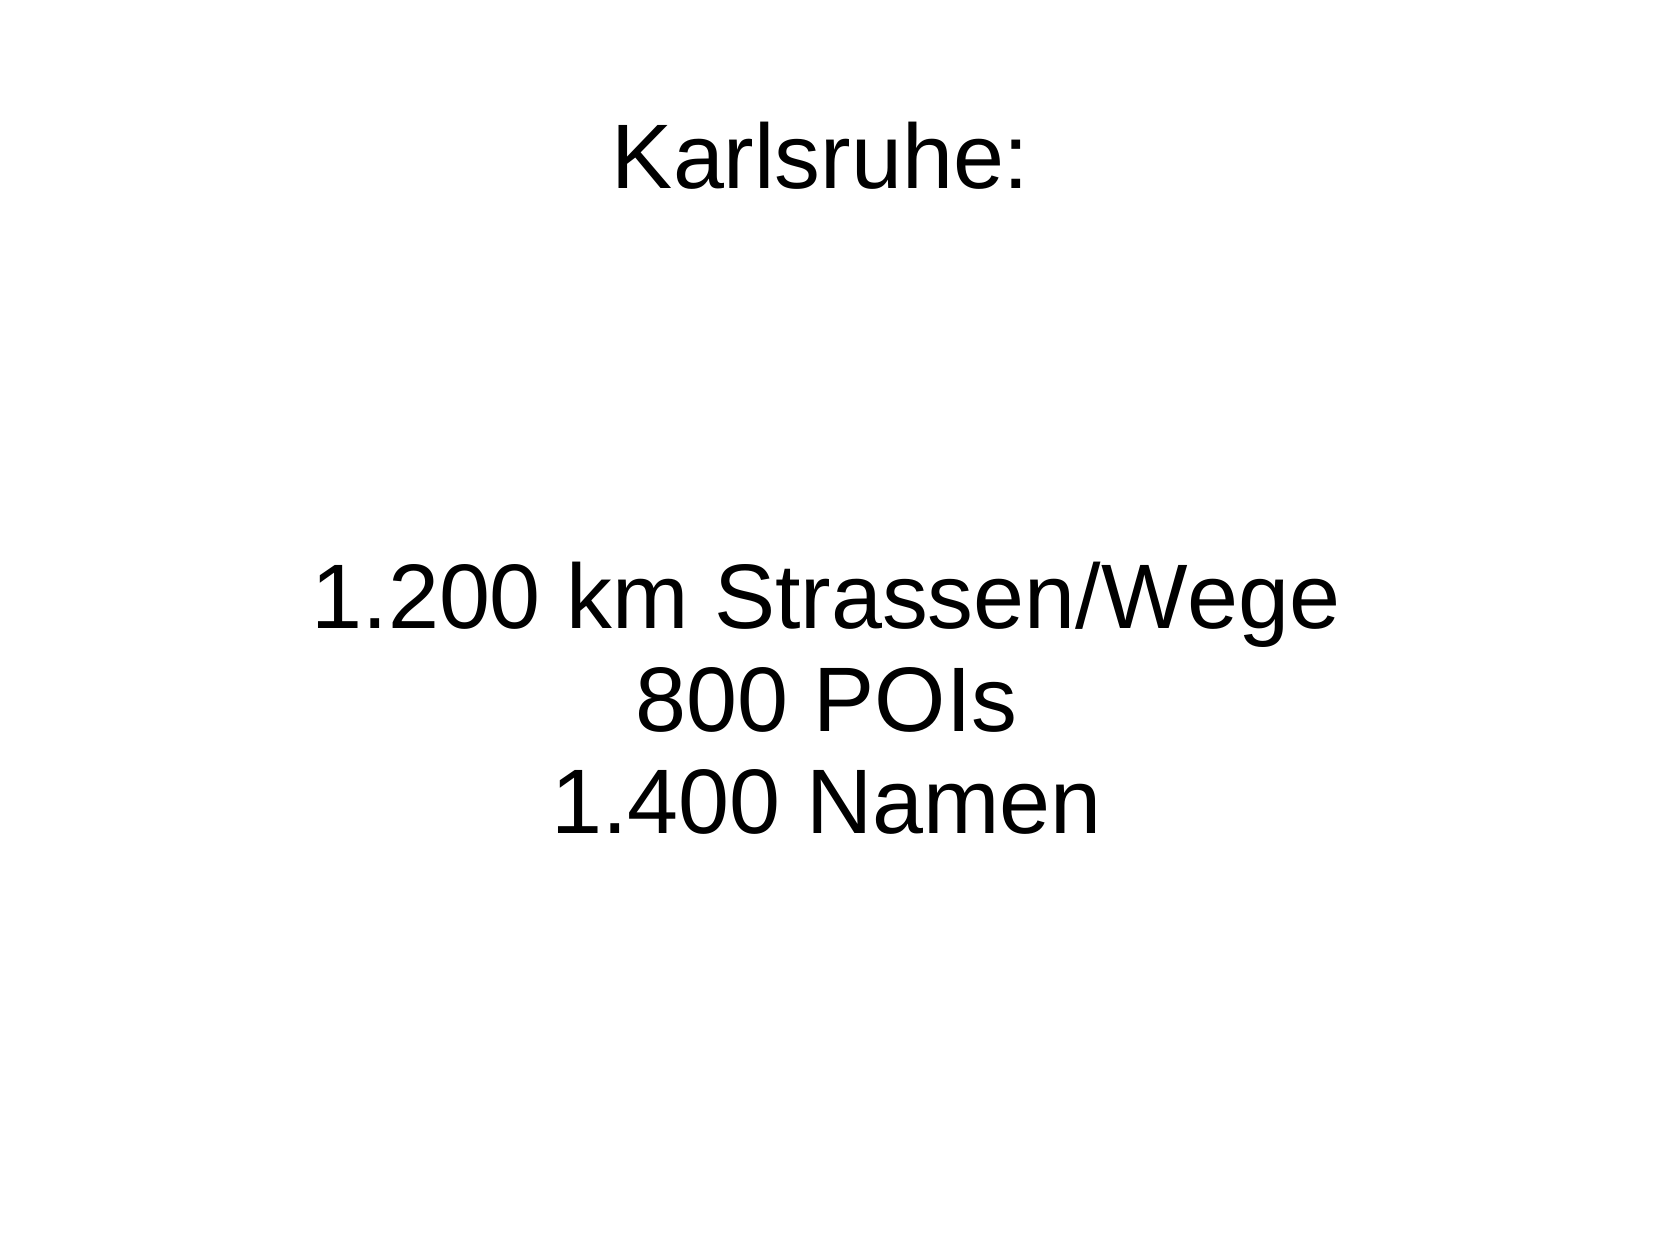

# Karlsruhe:
1.200 km Strassen/Wege
800 POIs
1.400 Namen